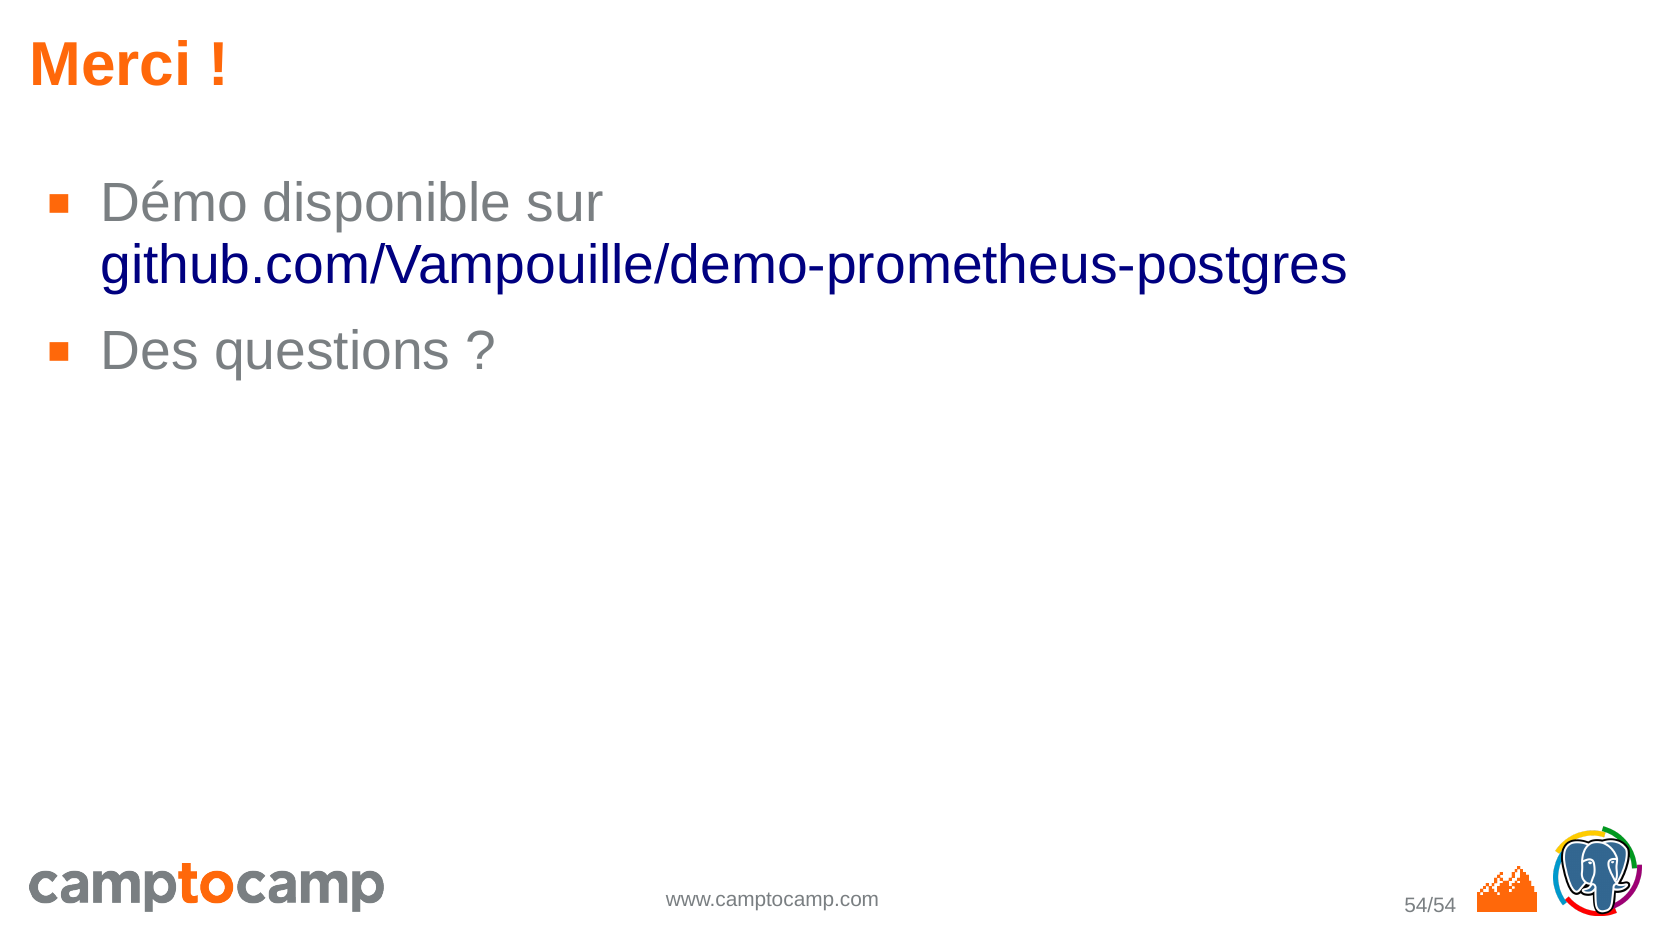

# Merci !
Démo disponible sur github.com/Vampouille/demo-prometheus-postgres
Des questions ?